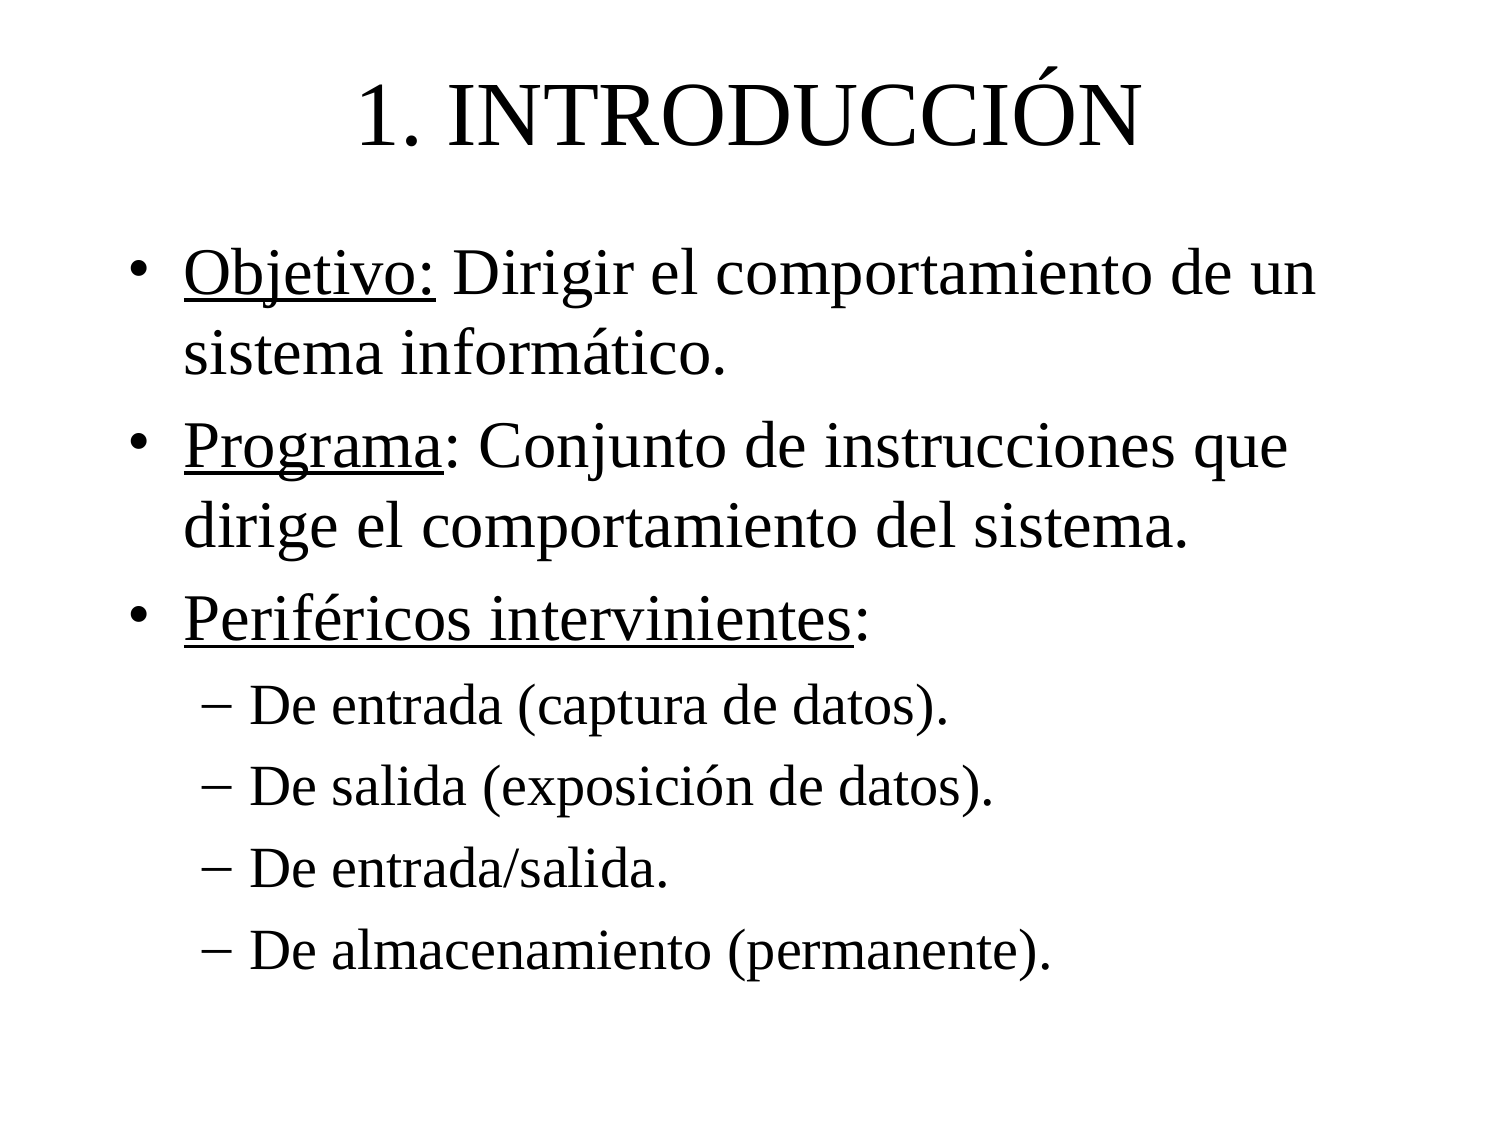

# 1. INTRODUCCIÓN
Objetivo: Dirigir el comportamiento de un sistema informático.
Programa: Conjunto de instrucciones que dirige el comportamiento del sistema.
Periféricos intervinientes:
De entrada (captura de datos).
De salida (exposición de datos).
De entrada/salida.
De almacenamiento (permanente).